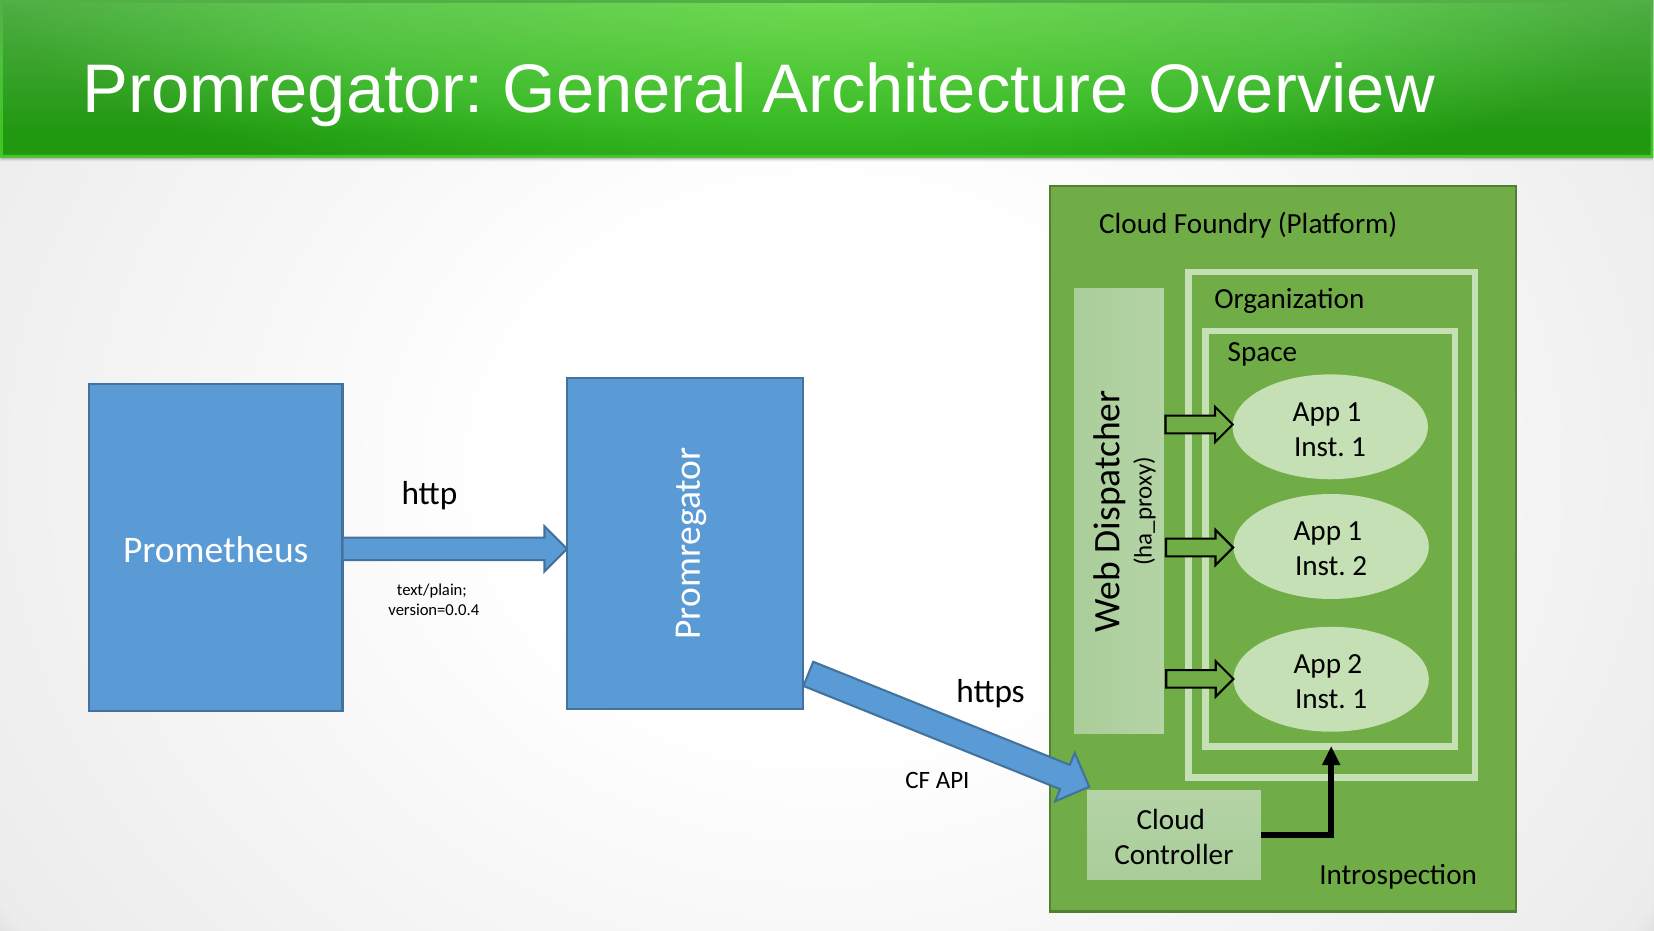

# Promregator: General Architecture Overview
Cloud Foundry (Platform)
Organization
Space
App 1
Inst. 1
Prometheus
Promregator
http
Web Dispatcher
(ha_proxy)
App 1
Inst. 2
text/plain;
version=0.0.4
App 2
Inst. 1
https
CF API
Cloud Controller
Introspection